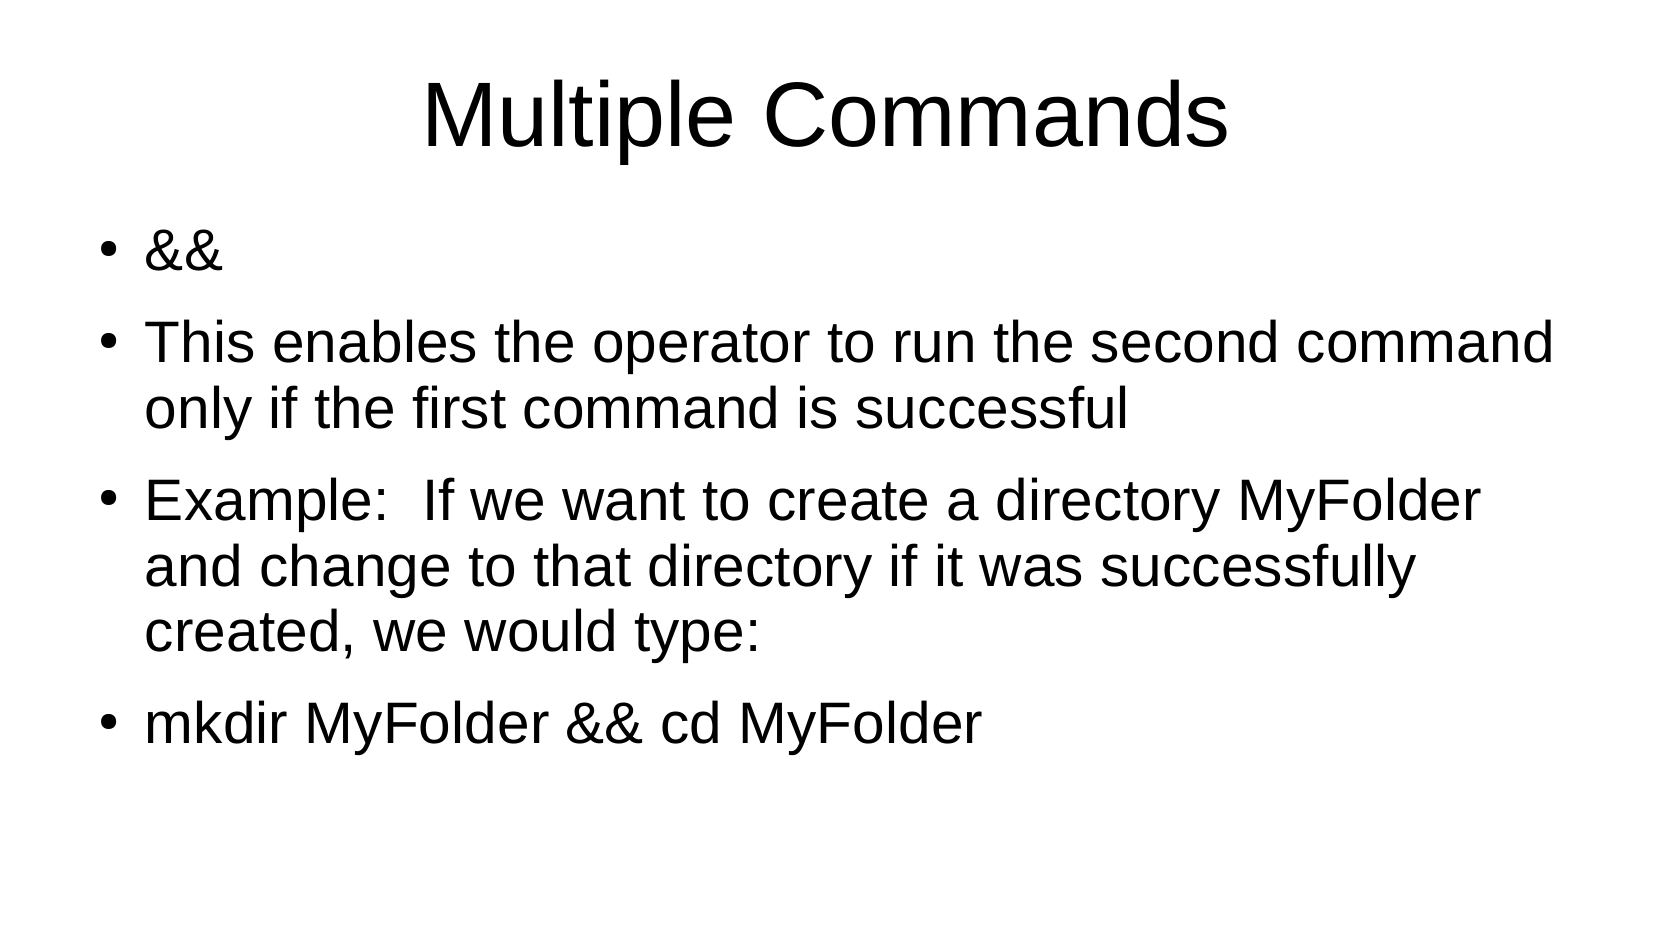

# Multiple Commands
&&
This enables the operator to run the second command only if the first command is successful
Example: If we want to create a directory MyFolder and change to that directory if it was successfully created, we would type:
mkdir MyFolder && cd MyFolder